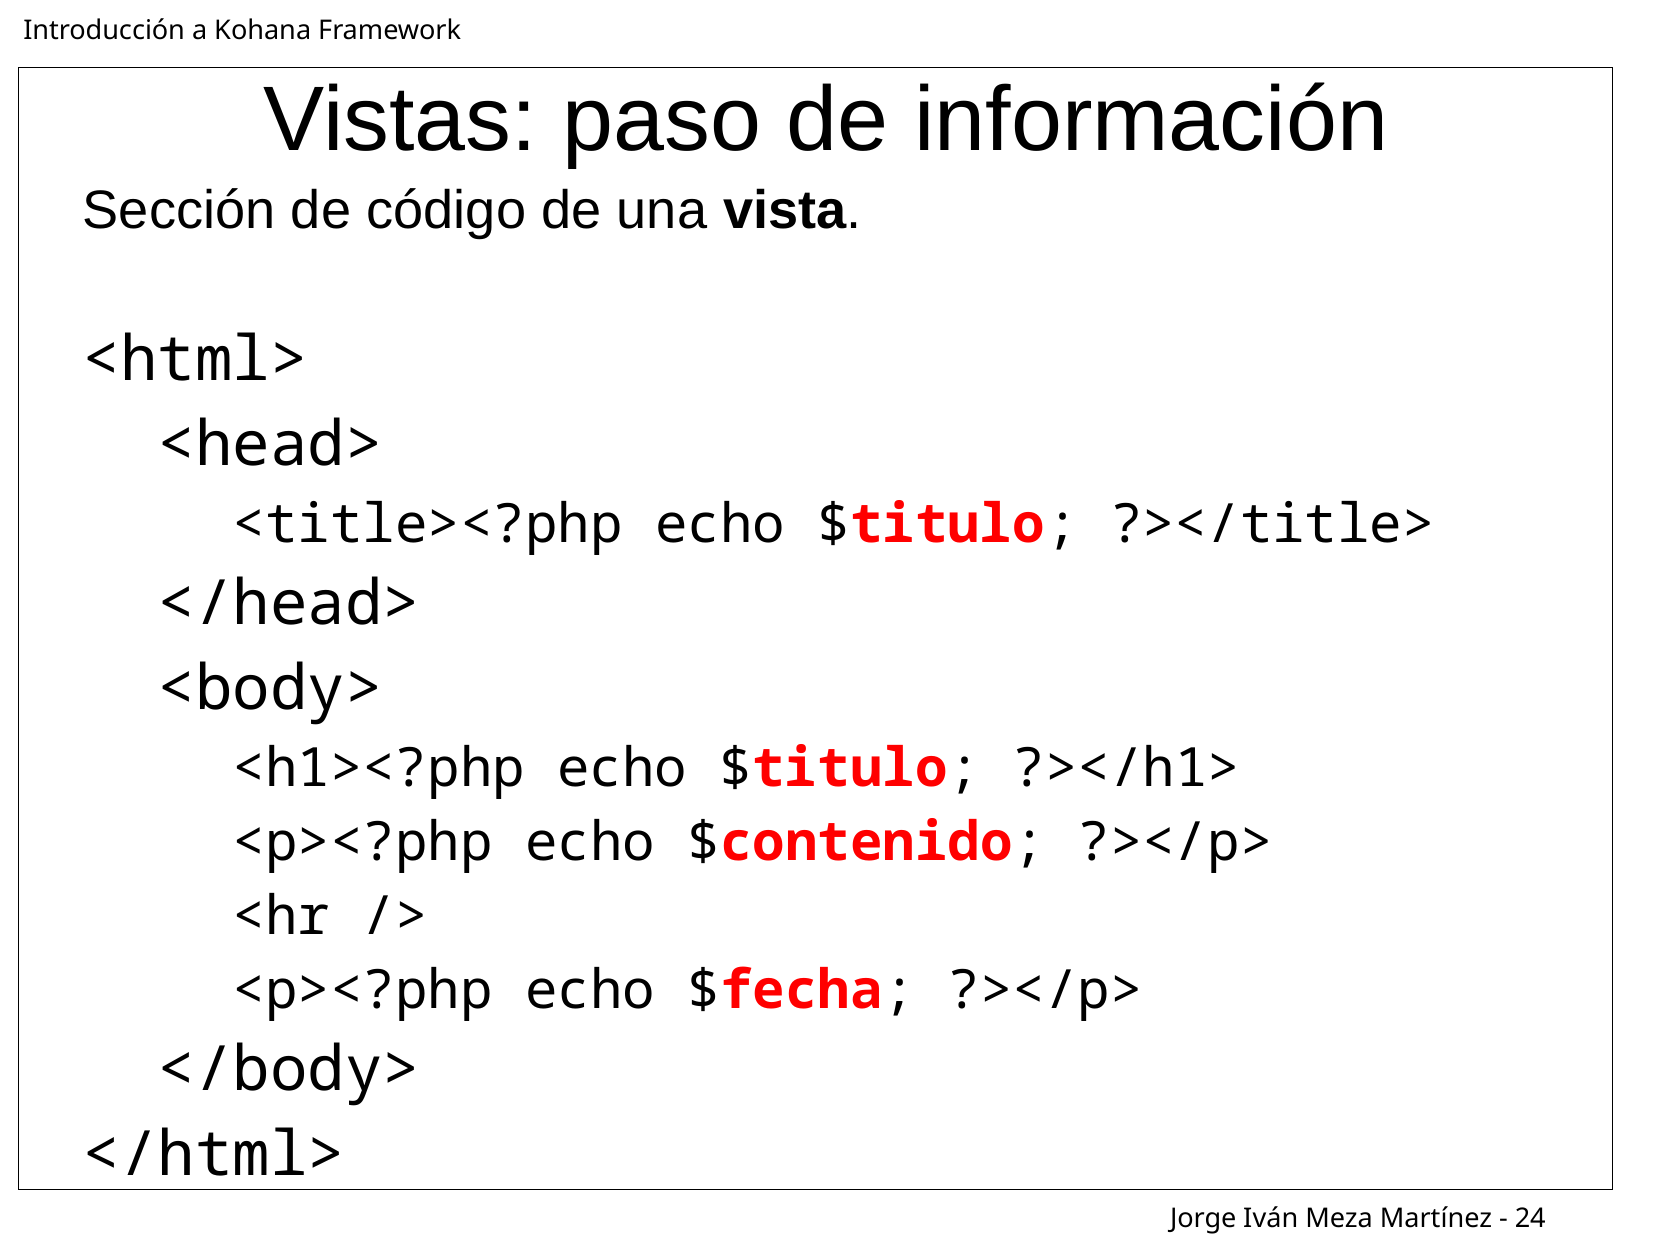

# Vistas: paso de información
Sección de código de una vista.
<html>
	<head>
		<title><?php echo $titulo; ?></title>
	</head>
	<body>
		<h1><?php echo $titulo; ?></h1>
		<p><?php echo $contenido; ?></p>
		<hr />
		<p><?php echo $fecha; ?></p>
	</body>
</html>